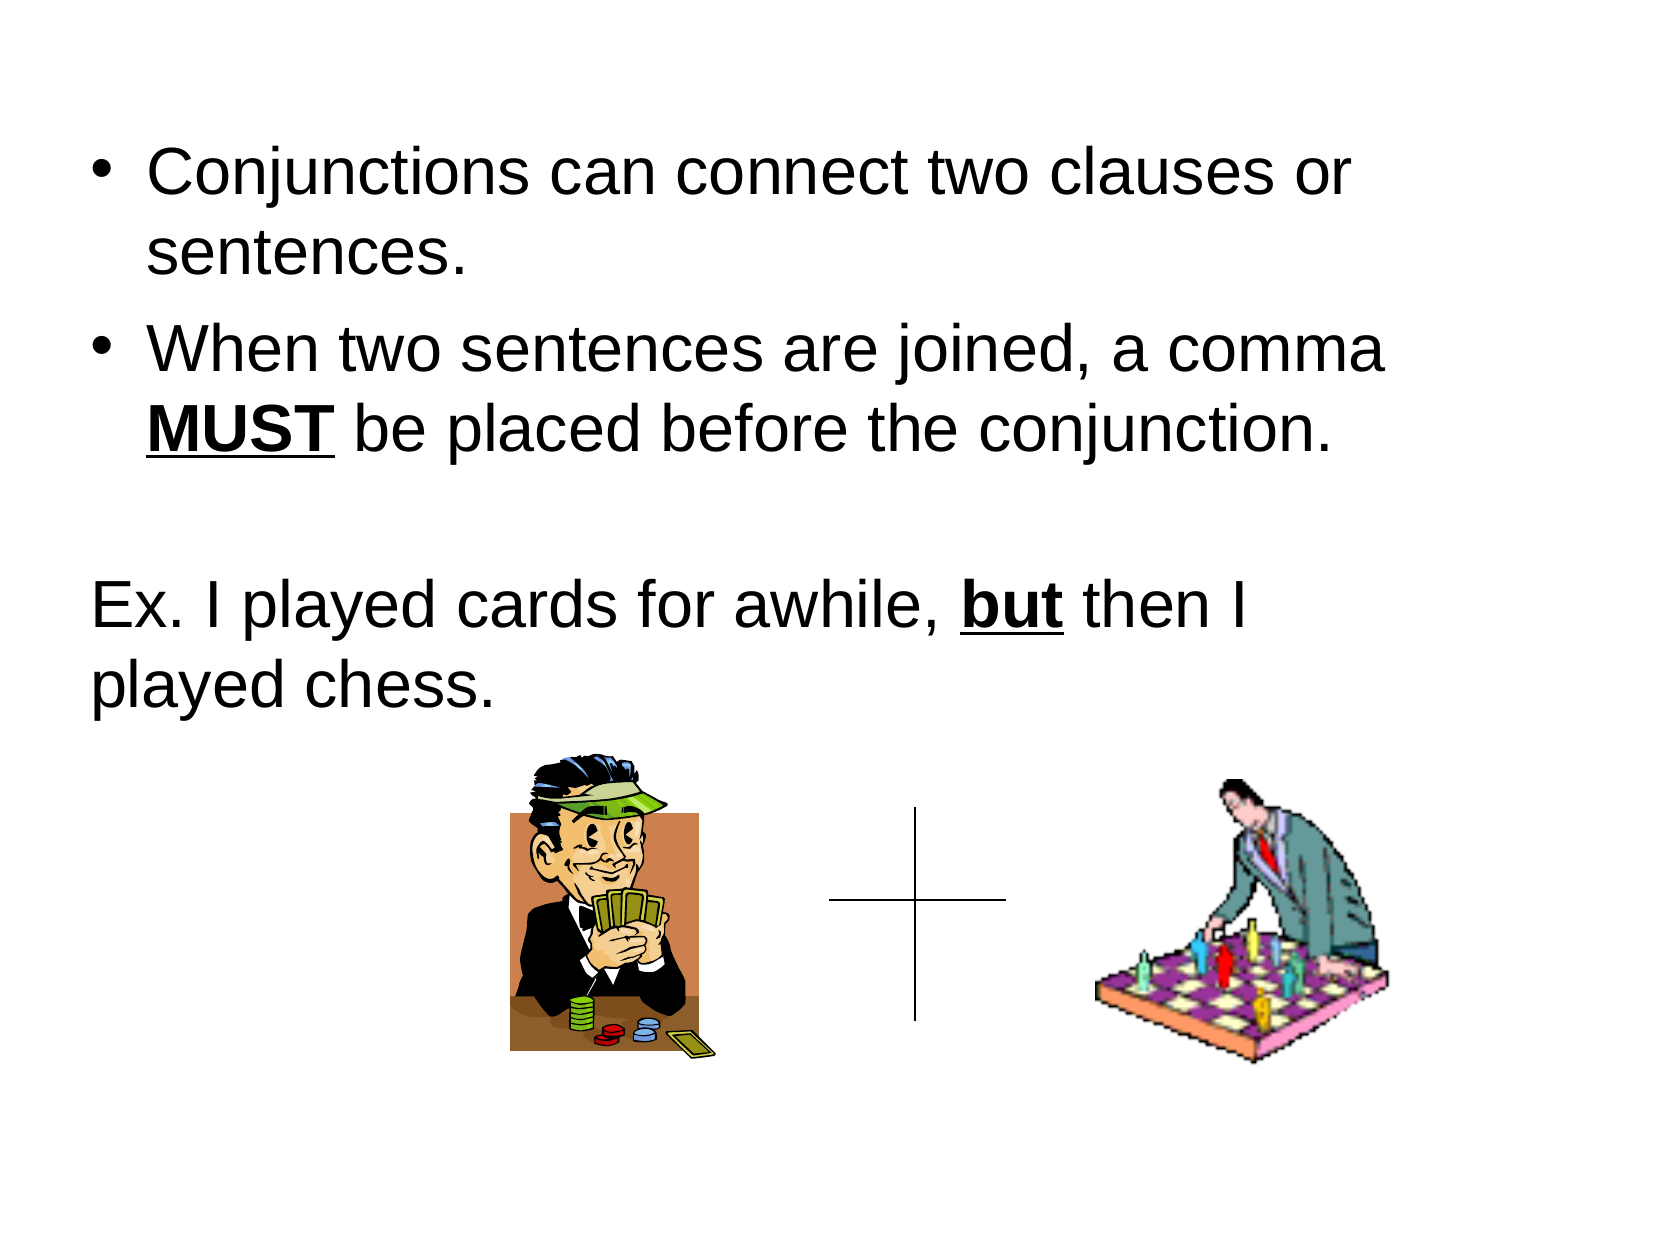

# Conjunctions can connect two clauses or sentences.
When two sentences are joined, a comma MUST be placed before the conjunction.
Ex. I played cards for awhile, but then I played chess.